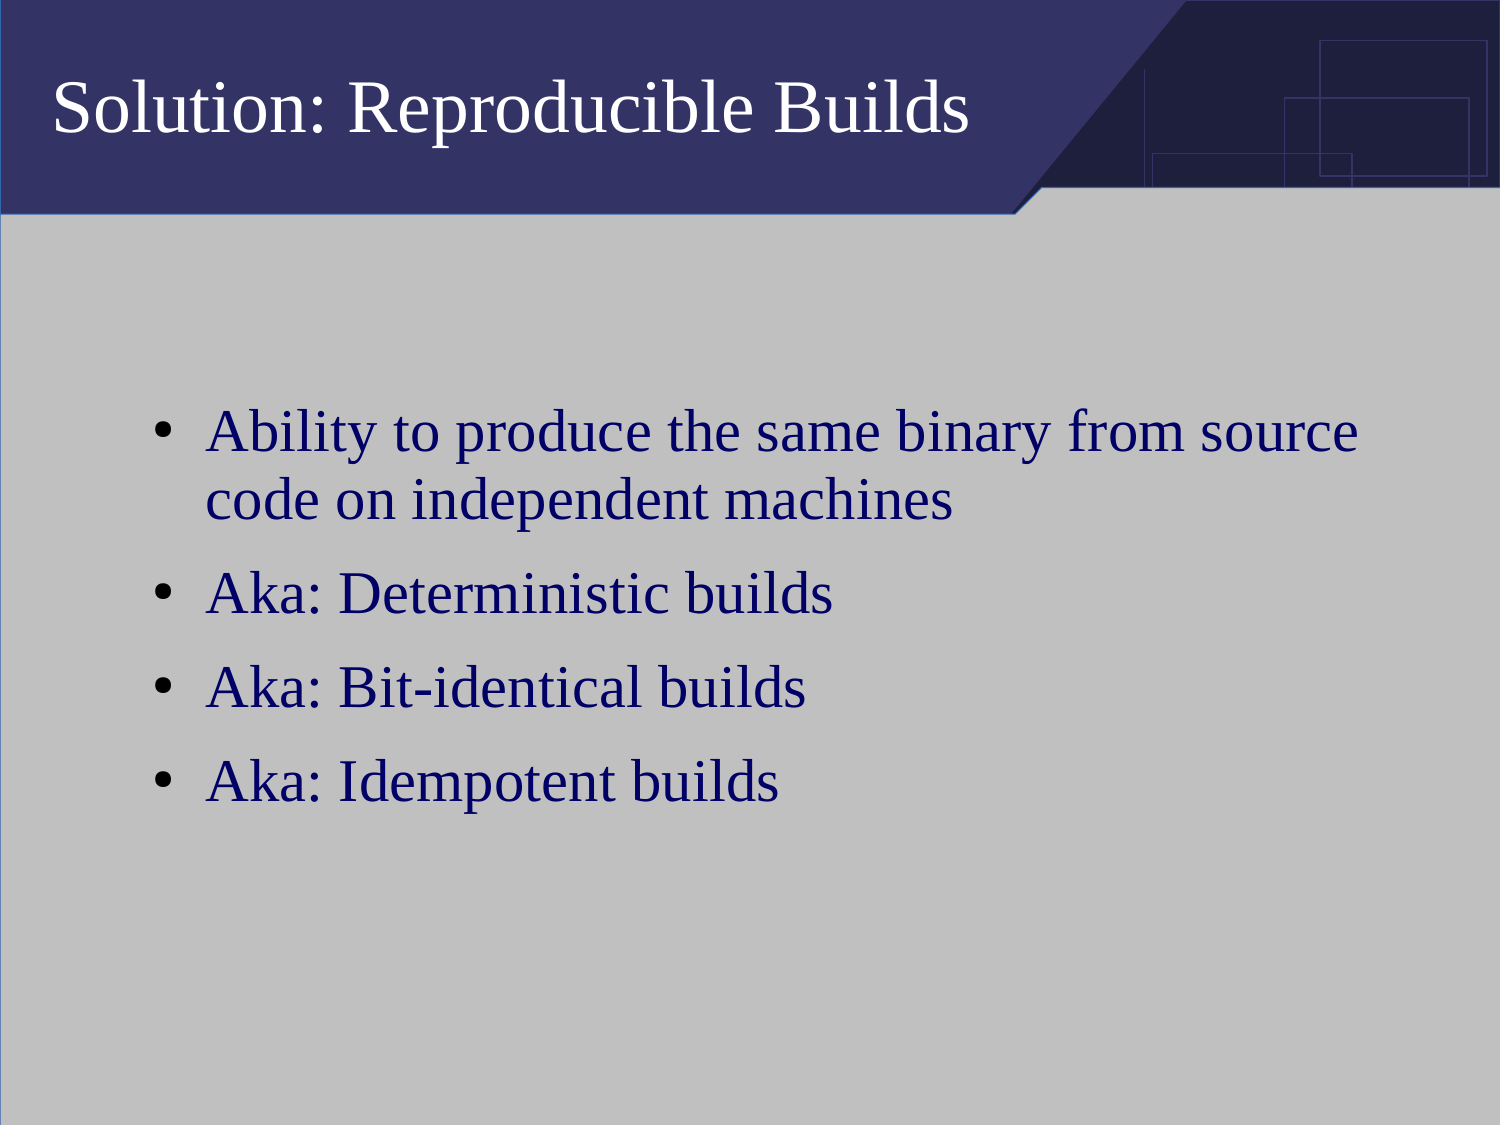

Solution: Reproducible Builds
Ability to produce the same binary from source code on independent machines
Aka: Deterministic builds
Aka: Bit-identical builds
Aka: Idempotent builds